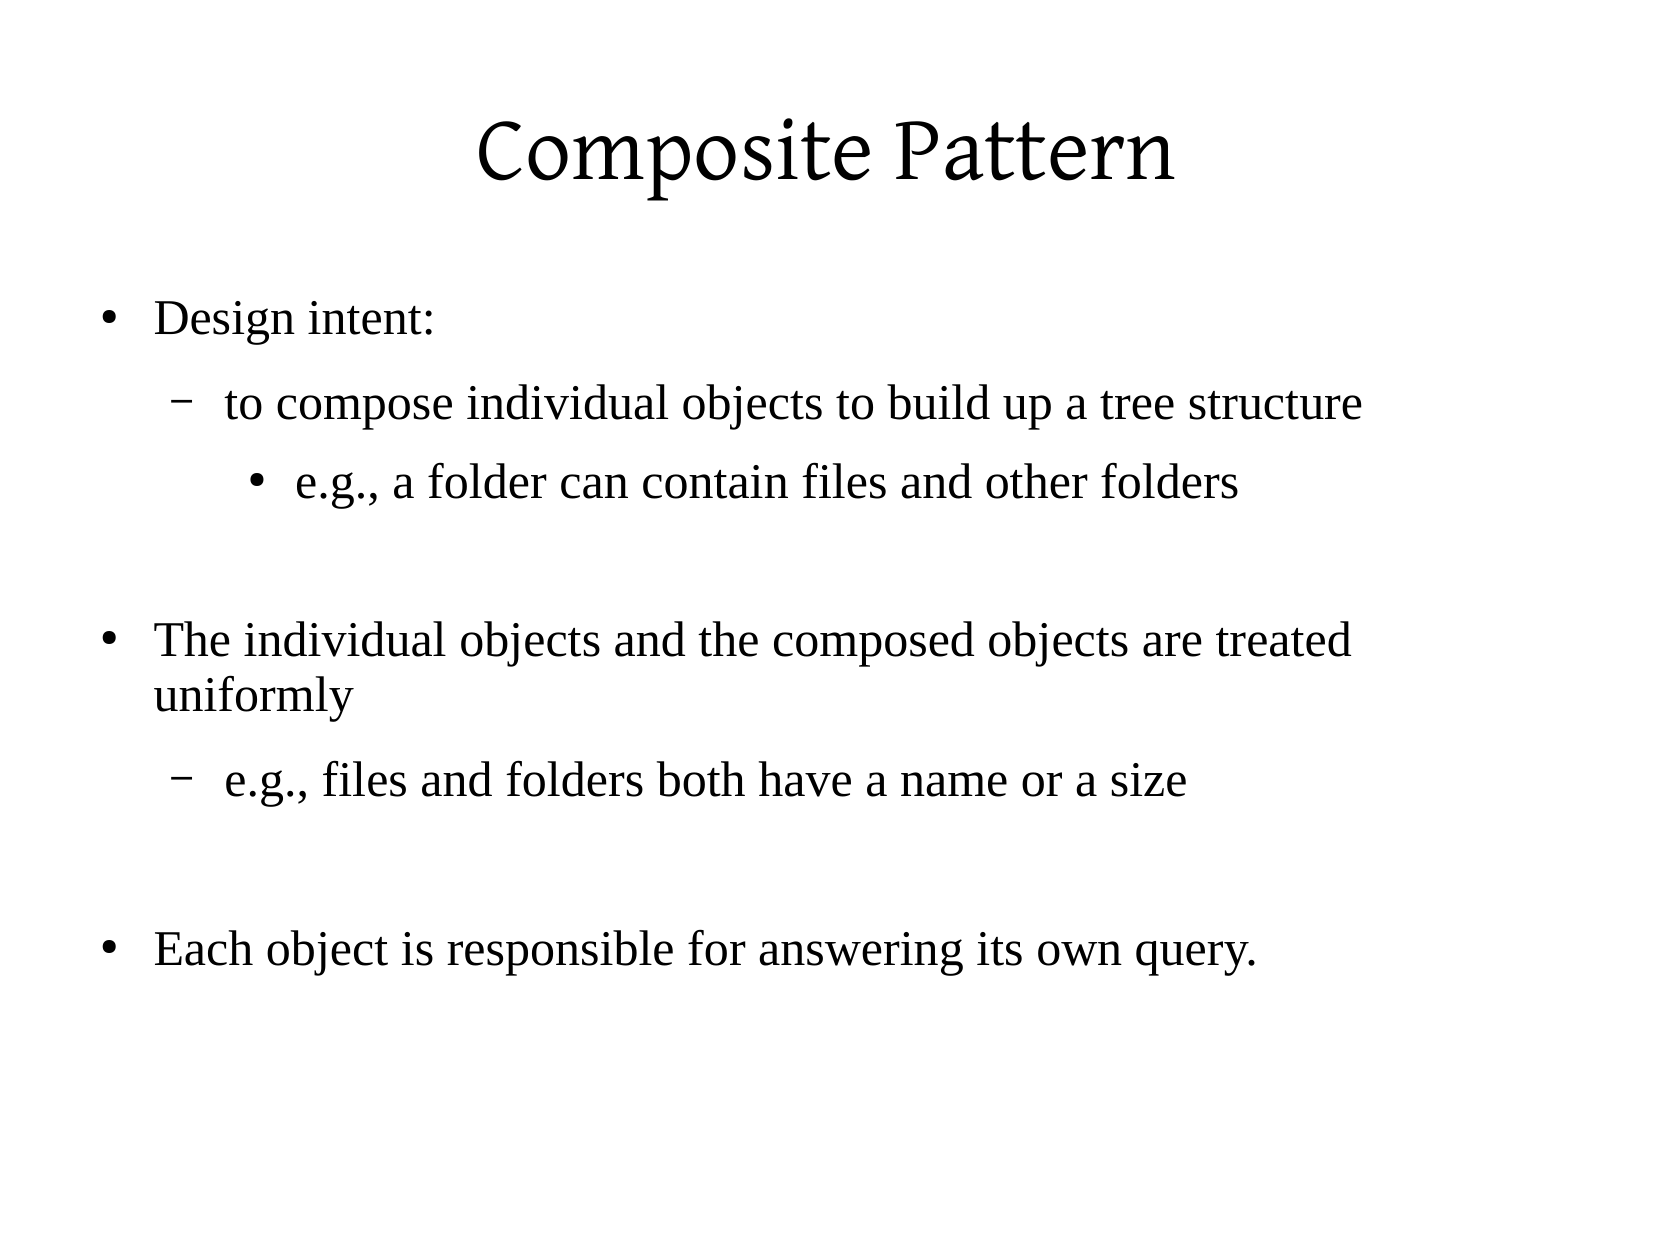

# Composite Pattern
Design intent:
to compose individual objects to build up a tree structure
e.g., a folder can contain files and other folders
The individual objects and the composed objects are treated uniformly
e.g., files and folders both have a name or a size
Each object is responsible for answering its own query.